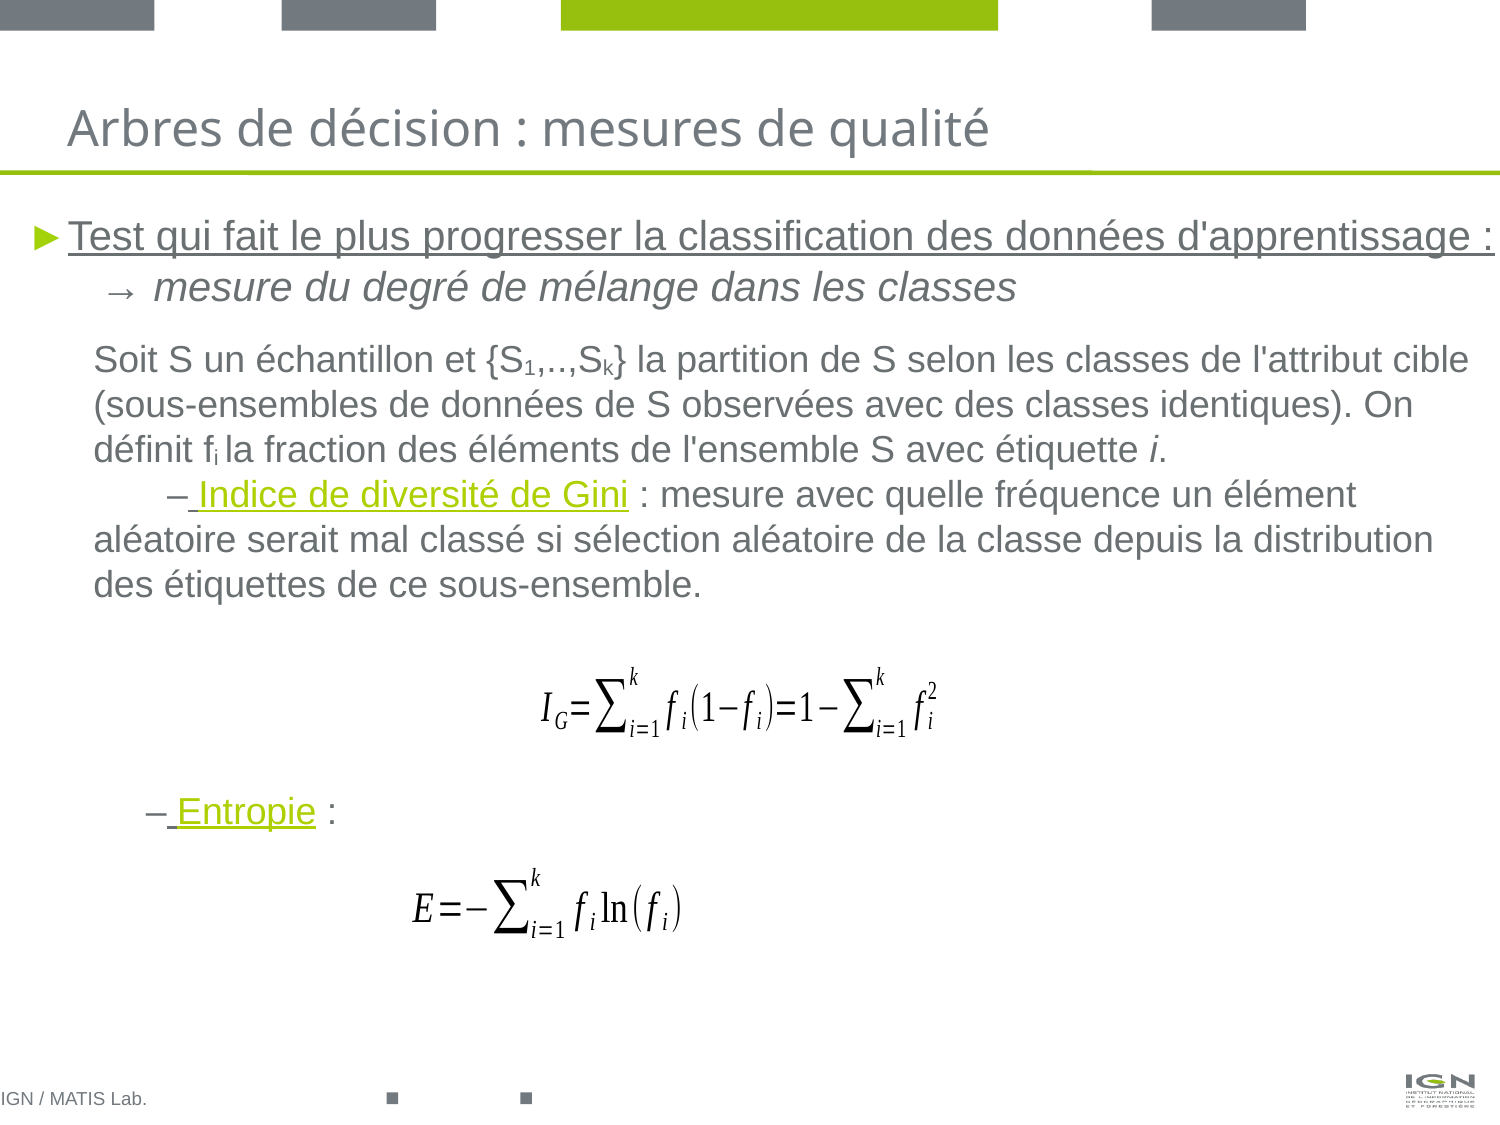

Arbres de décision : mesures de qualité
►Test qui fait le plus progresser la classification des données d'apprentissage :
	→ mesure du degré de mélange dans les classes
Soit S un échantillon et {S1,..,Sk} la partition de S selon les classes de l'attribut cible (sous-ensembles de données de S observées avec des classes identiques). On définit fi la fraction des éléments de l'ensemble S avec étiquette i.
	– Indice de diversité de Gini : mesure avec quelle fréquence un élément aléatoire serait mal classé si sélection aléatoire de la classe depuis la distribution des étiquettes de ce sous-ensemble.
	– Entropie :
IGN / MATIS Lab.